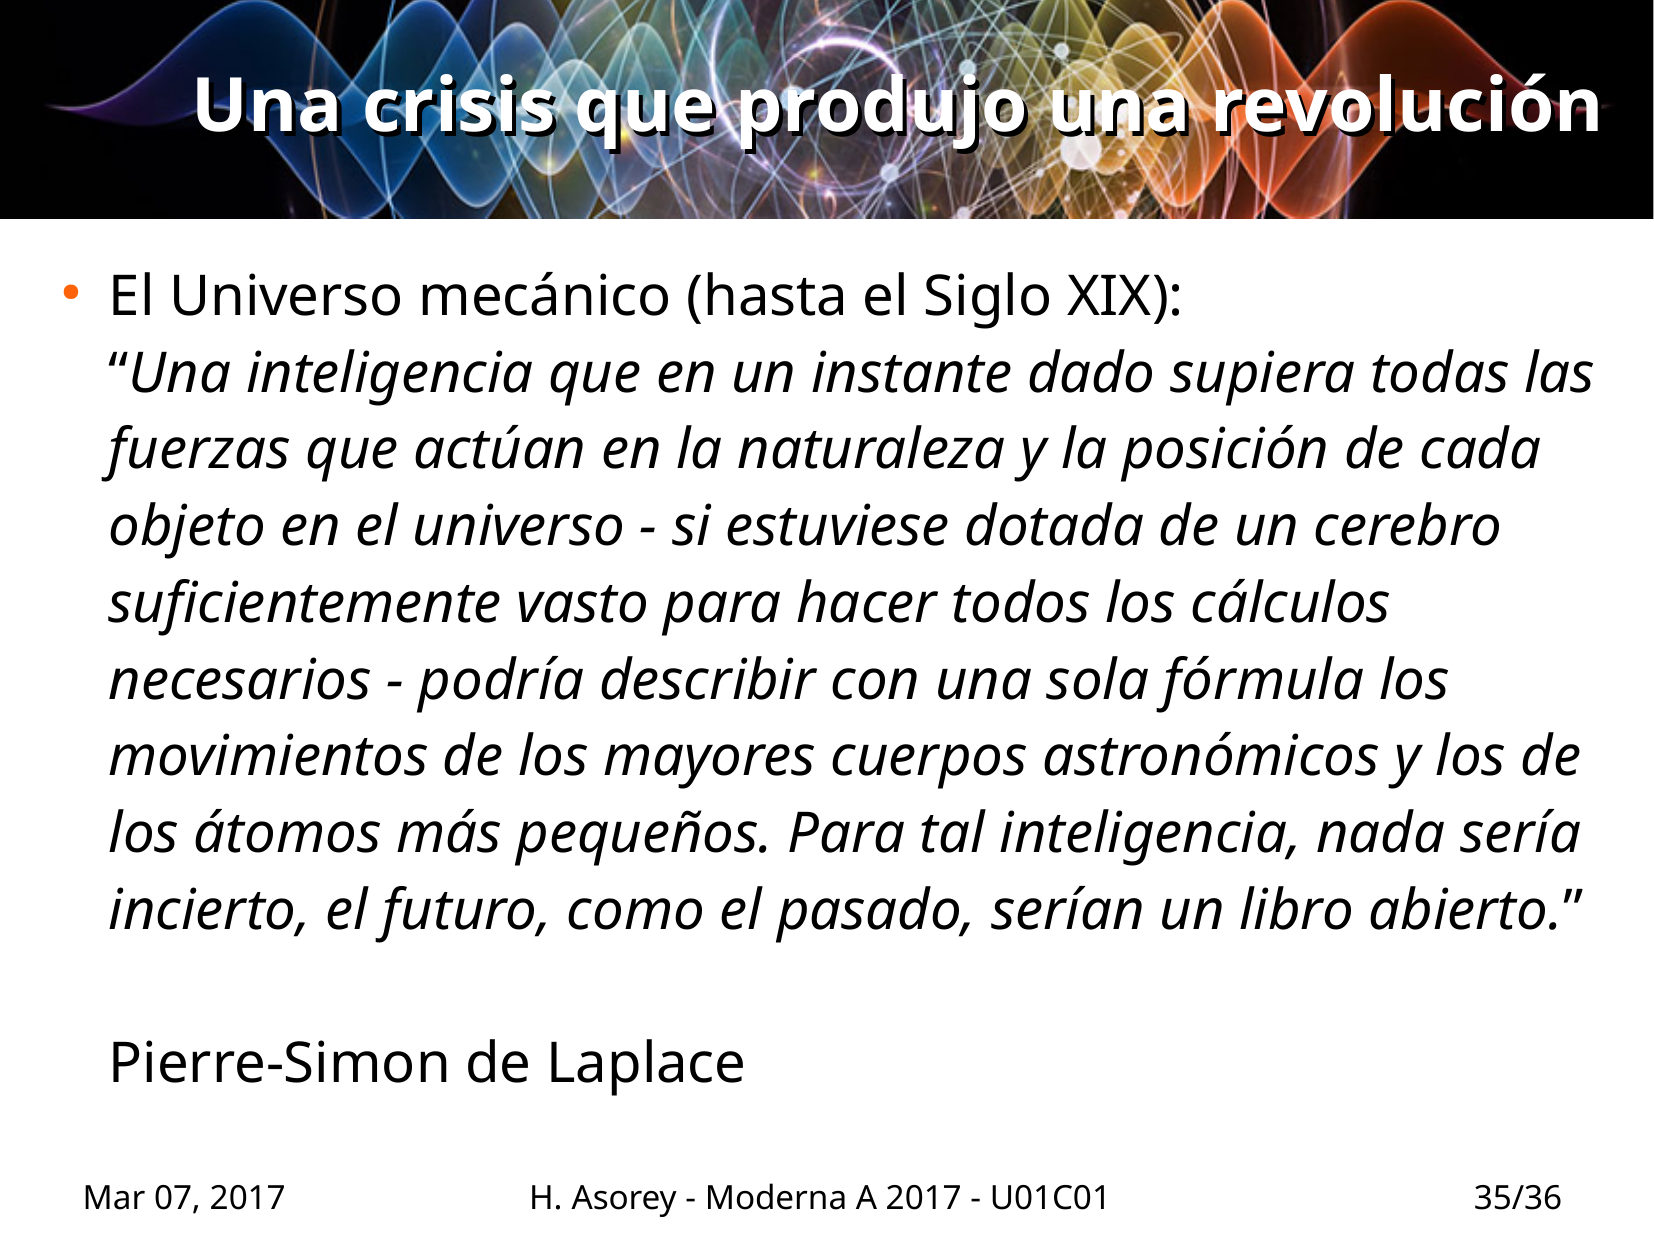

# Una crisis que produjo una revolución
El Universo mecánico (hasta el Siglo XIX):
“Una inteligencia que en un instante dado supiera todas las fuerzas que actúan en la naturaleza y la posición de cada objeto en el universo - si estuviese dotada de un cerebro suficientemente vasto para hacer todos los cálculos necesarios - podría describir con una sola fórmula los movimientos de los mayores cuerpos astronómicos y los de los átomos más pequeños. Para tal inteligencia, nada sería incierto, el futuro, como el pasado, serían un libro abierto.”
Pierre-Simon de Laplace
Mar 07, 2017
H. Asorey - Moderna A 2017 - U01C01
35